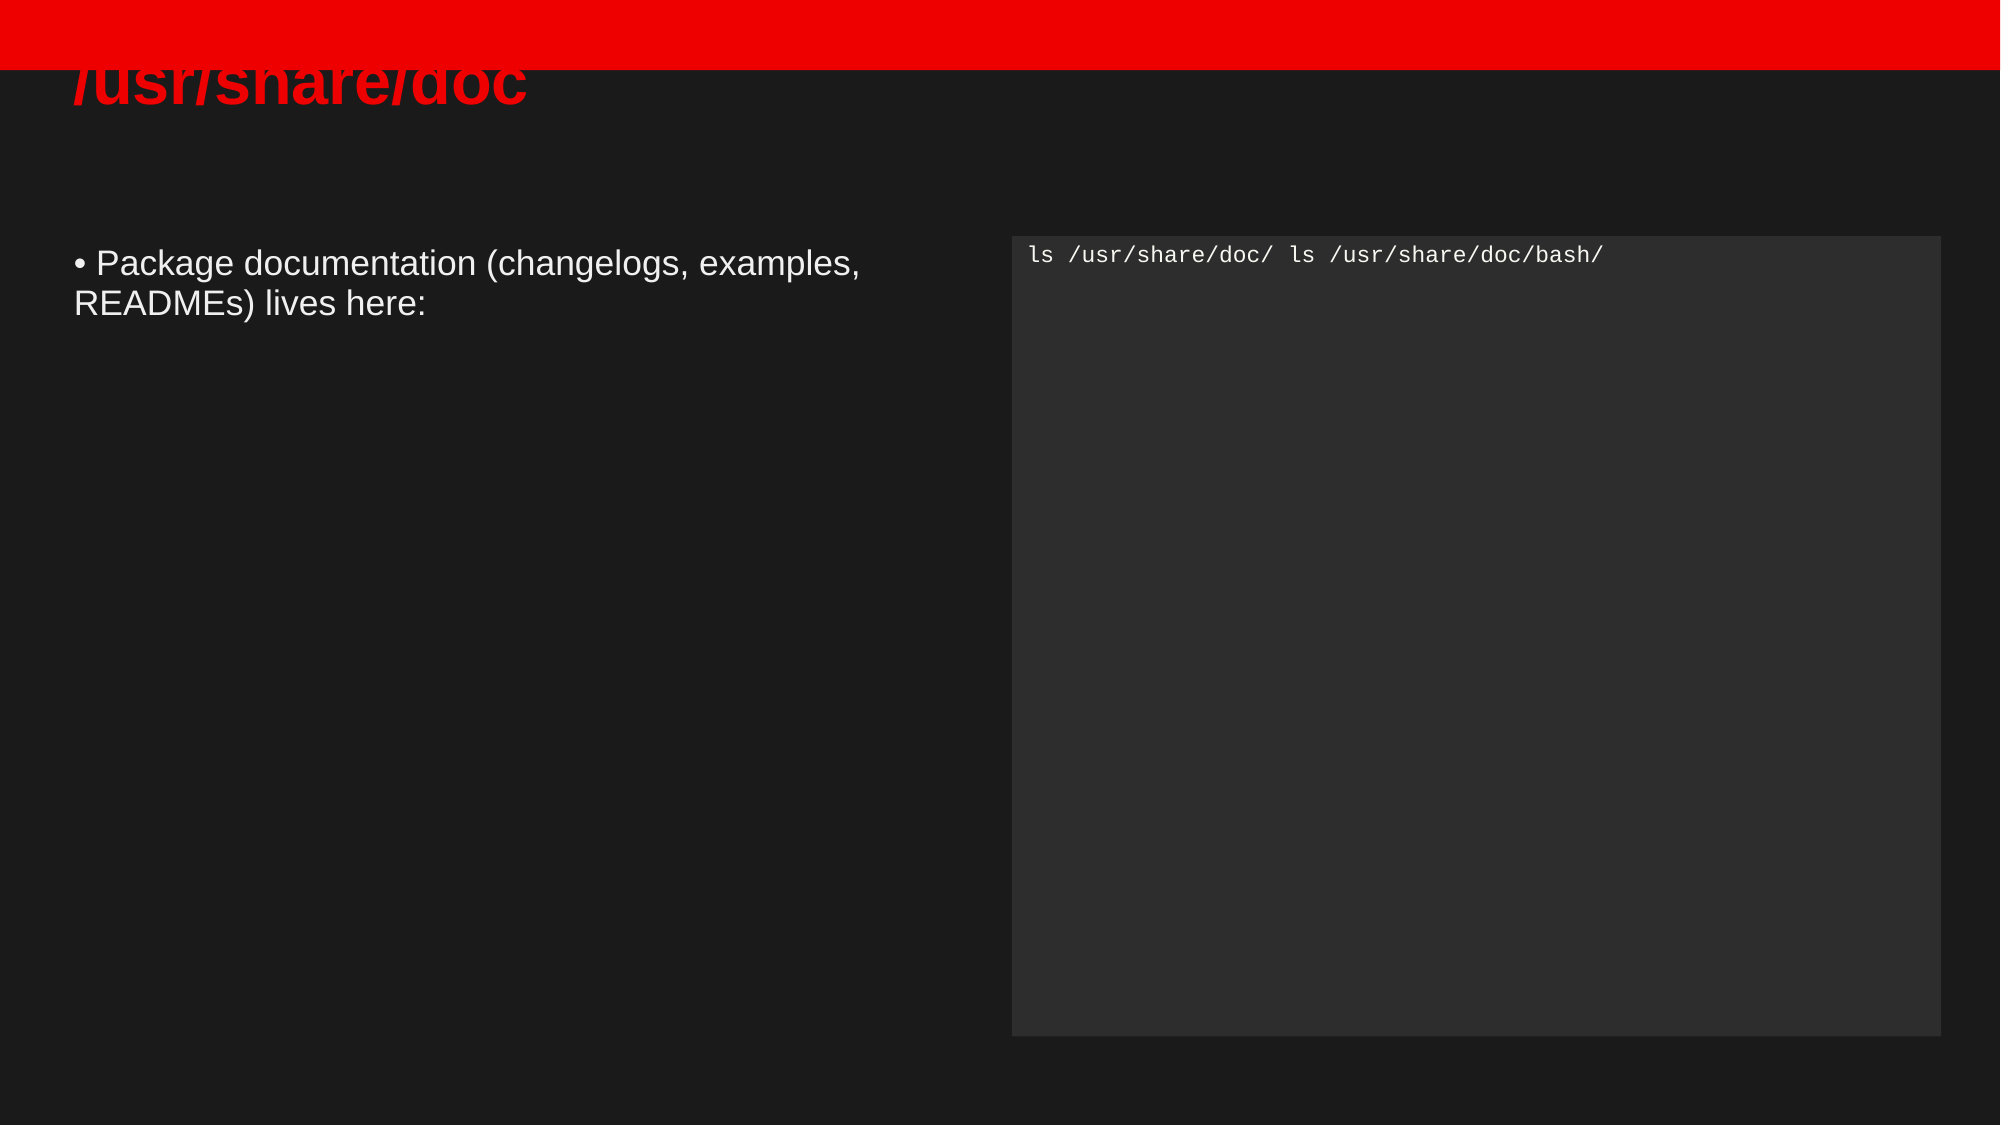

/usr/share/doc
• Package documentation (changelogs, examples, READMEs) lives here:
ls /usr/share/doc/ ls /usr/share/doc/bash/